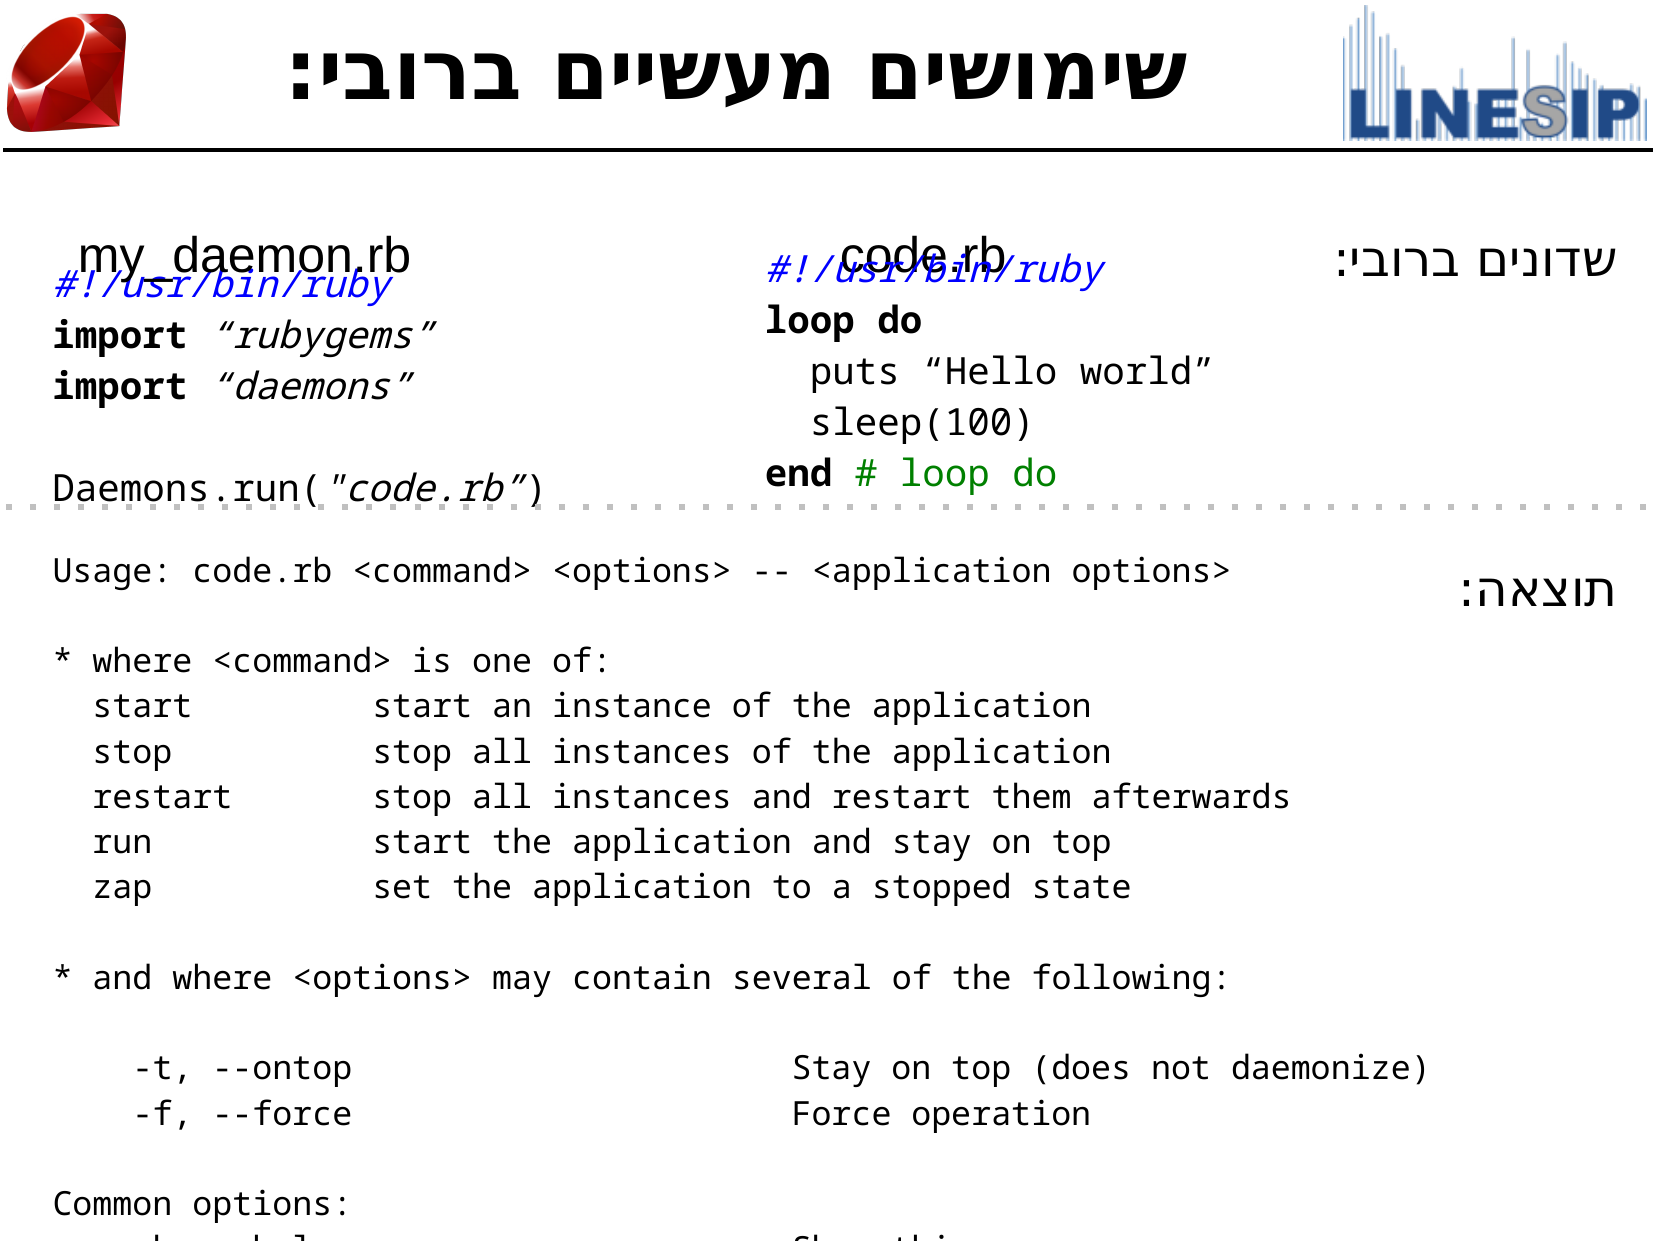

שימושים מעשיים ברובי:
my_daemon.rb
code.rb
שדונים ברובי:
#!/usr/bin/ruby
loop do
 puts “Hello world”
 sleep(100)
end # loop do
#!/usr/bin/ruby
import “rubygems”
import “daemons”
Daemons.run("code.rb”)
תוצאה:
Usage: code.rb <command> <options> -- <application options>
* where <command> is one of:
 start start an instance of the application
 stop stop all instances of the application
 restart stop all instances and restart them afterwards
 run start the application and stay on top
 zap set the application to a stopped state
* and where <options> may contain several of the following:
 -t, --ontop Stay on top (does not daemonize)
 -f, --force Force operation
Common options:
 -h, --help Show this message
 --version Show version